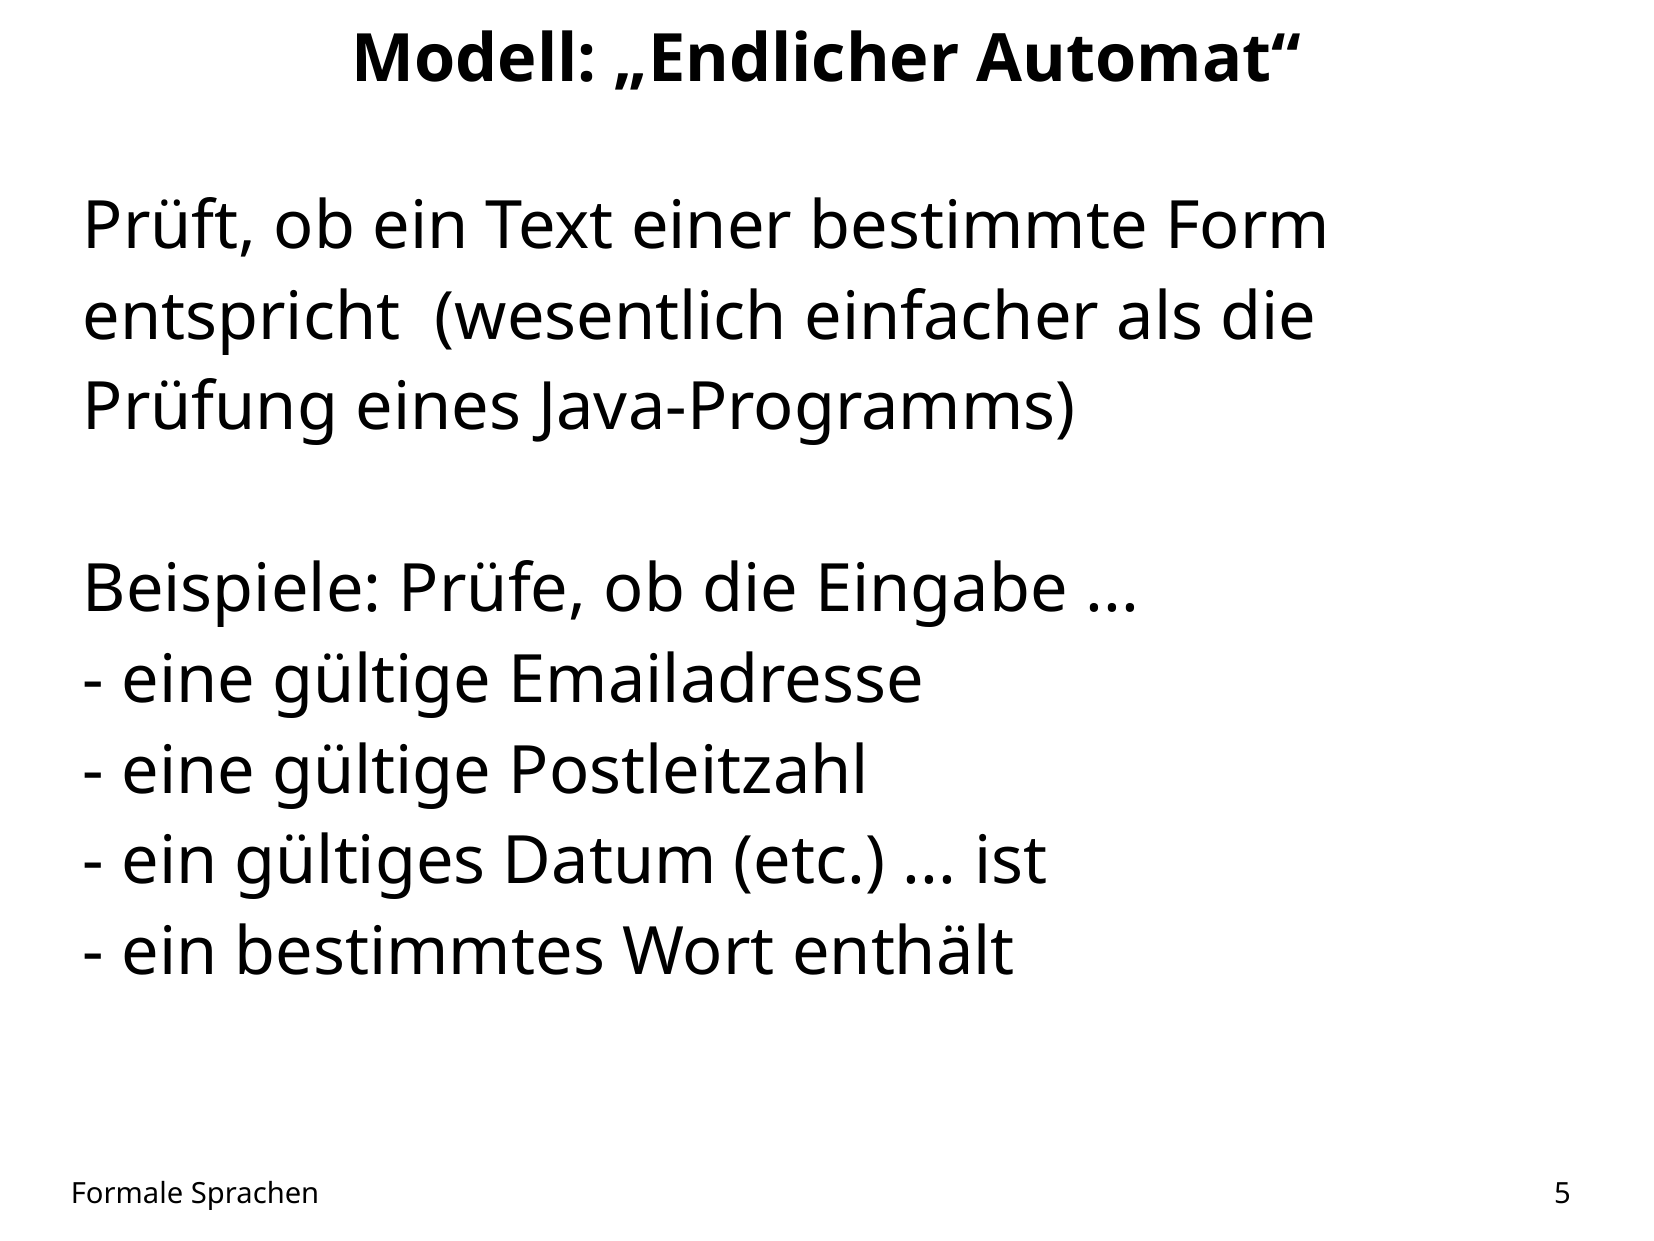

# Modell: „Endlicher Automat“
Prüft, ob ein Text einer bestimmte Form entspricht (wesentlich einfacher als die Prüfung eines Java-Programms)
Beispiele: Prüfe, ob die Eingabe ...
- eine gültige Emailadresse
- eine gültige Postleitzahl
- ein gültiges Datum (etc.) ... ist
- ein bestimmtes Wort enthält
Formale Sprachen
5